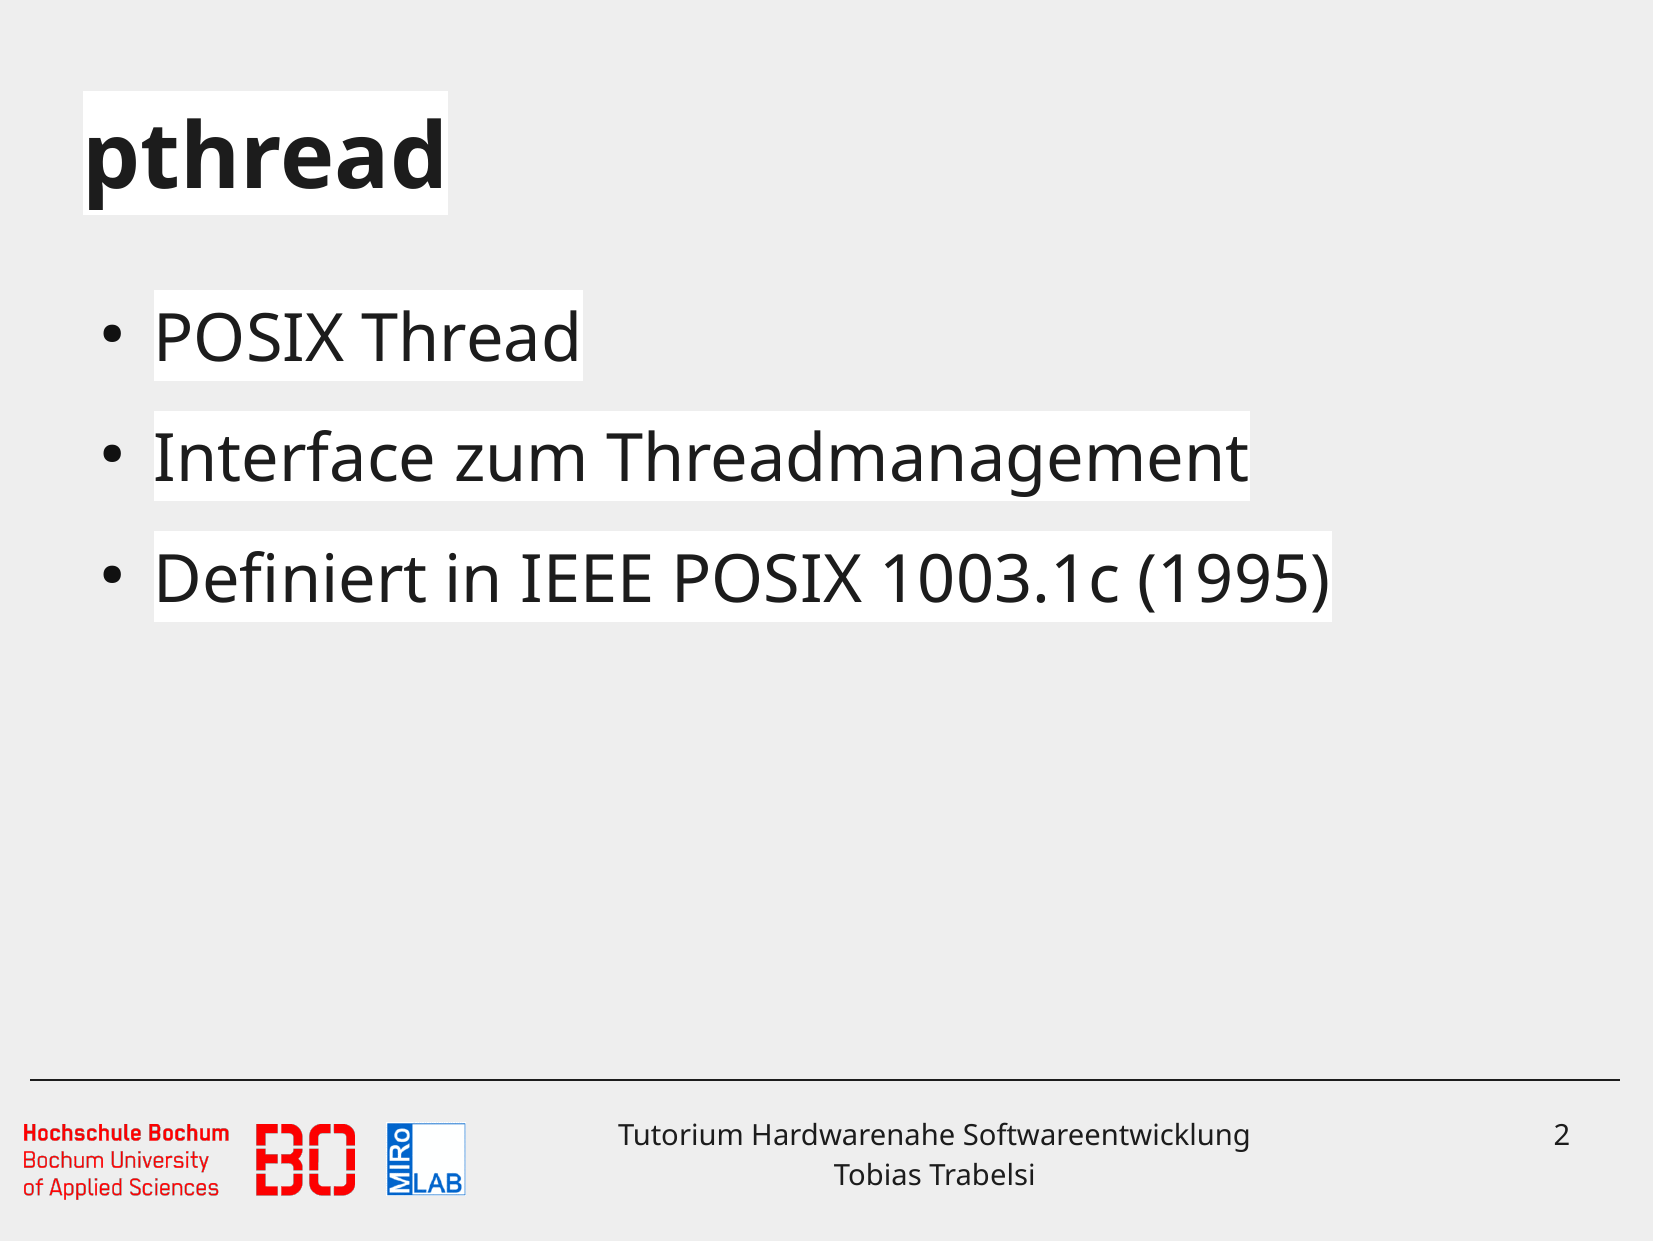

# pthread
POSIX Thread
Interface zum Threadmanagement
Definiert in IEEE POSIX 1003.1c (1995)
Vanessa Böhrk - Tutorium Hardwarenahe Softwareentwicklung
2